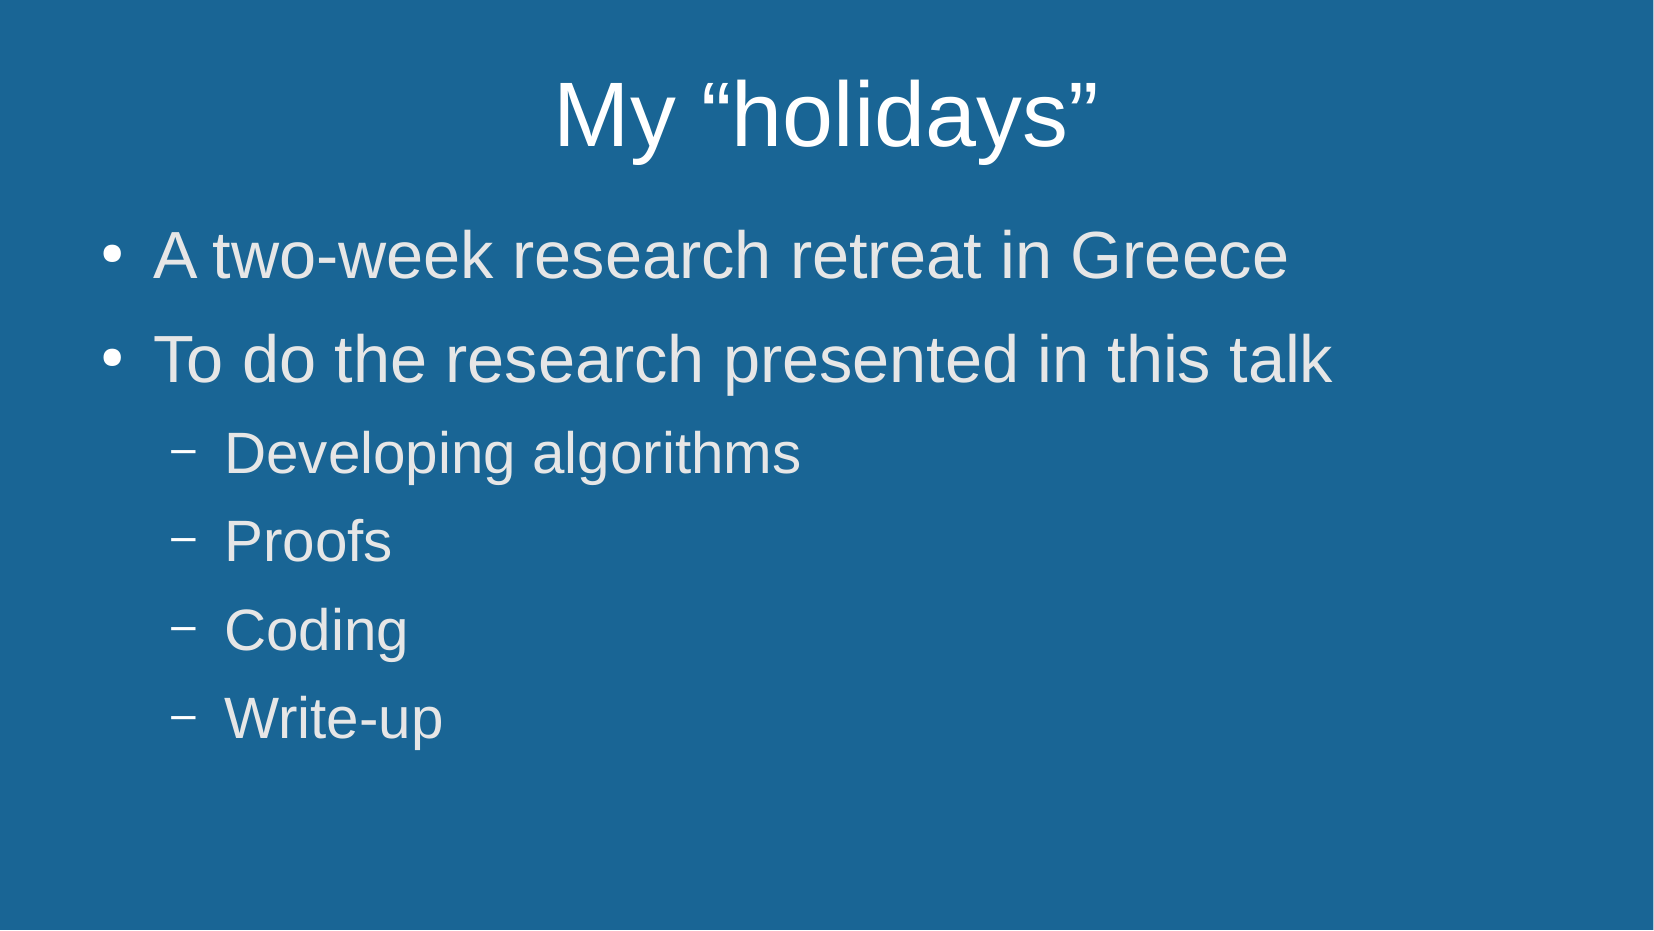

# My “holidays”
A two-week research retreat in Greece
To do the research presented in this talk
Developing algorithms
Proofs
Coding
Write-up